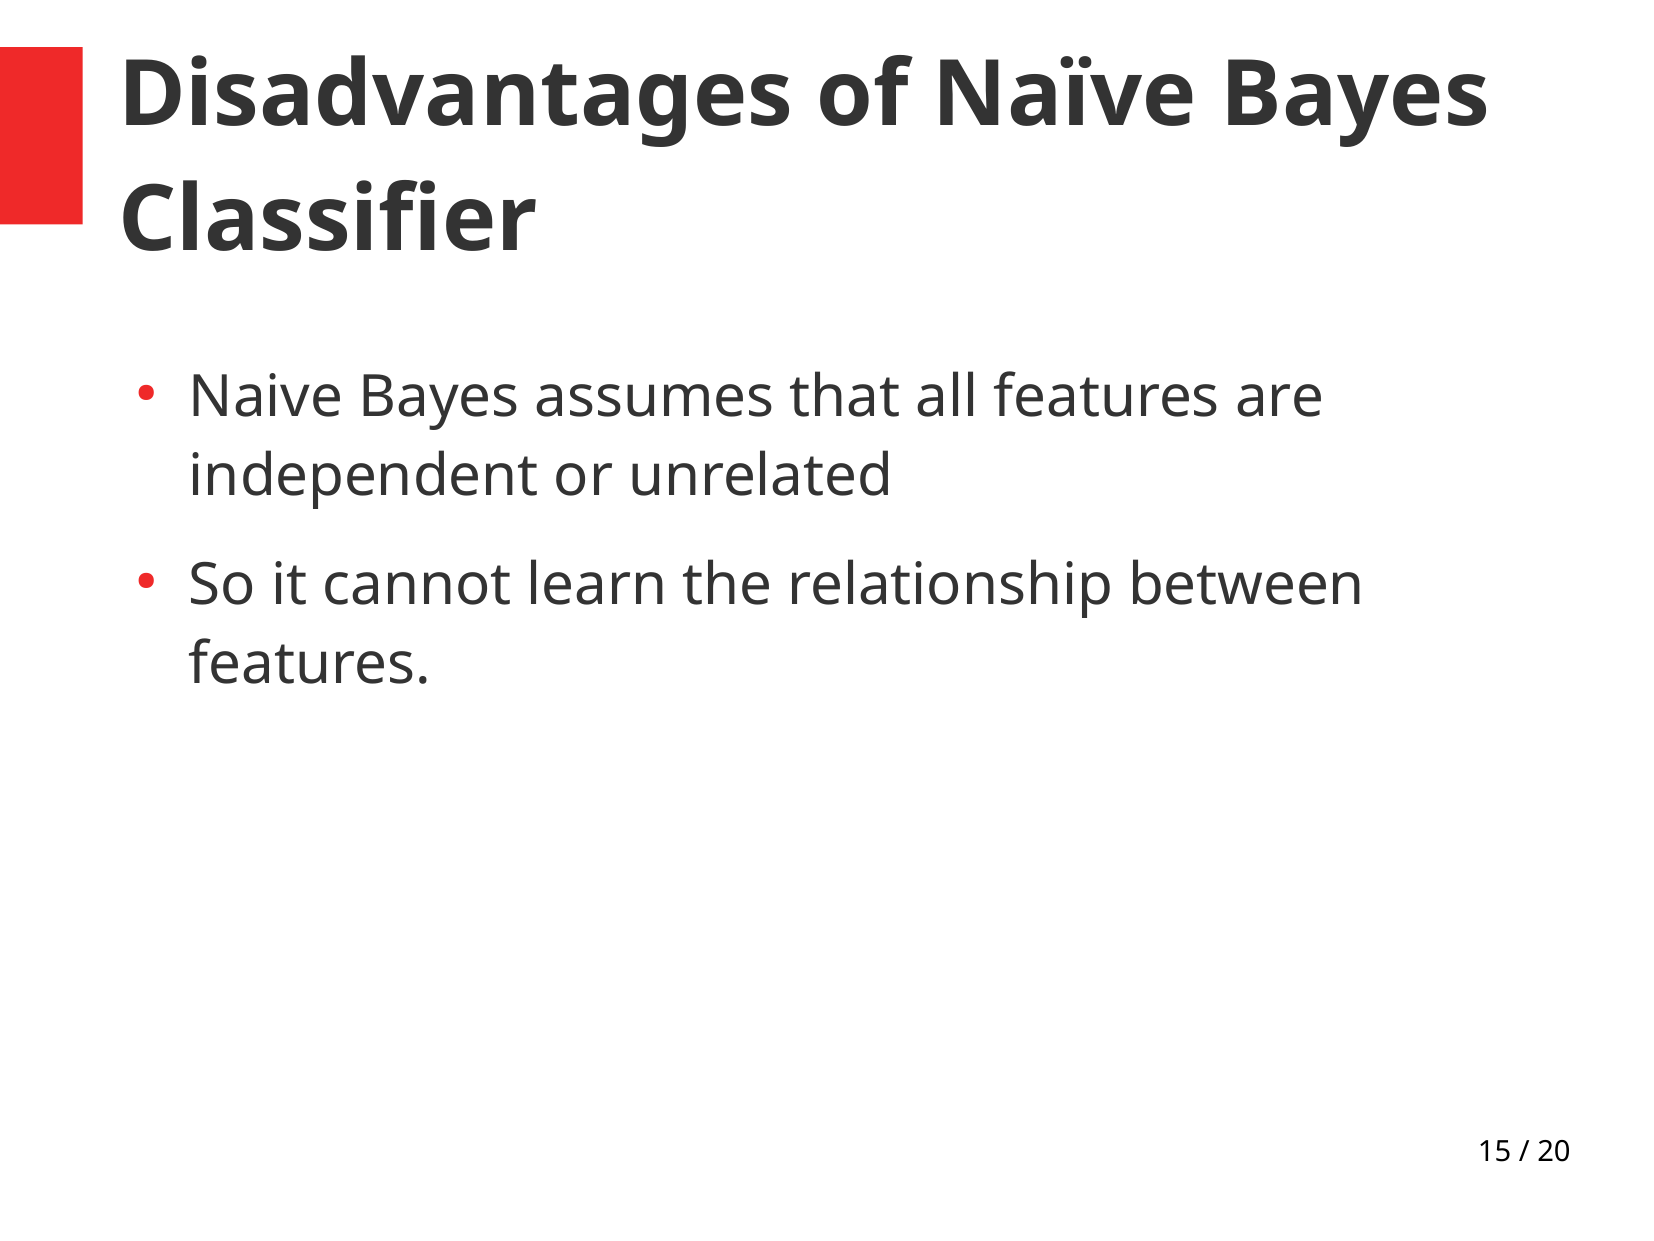

# Disadvantages of Naïve Bayes Classifier
Naive Bayes assumes that all features are independent or unrelated
So it cannot learn the relationship between features.
15